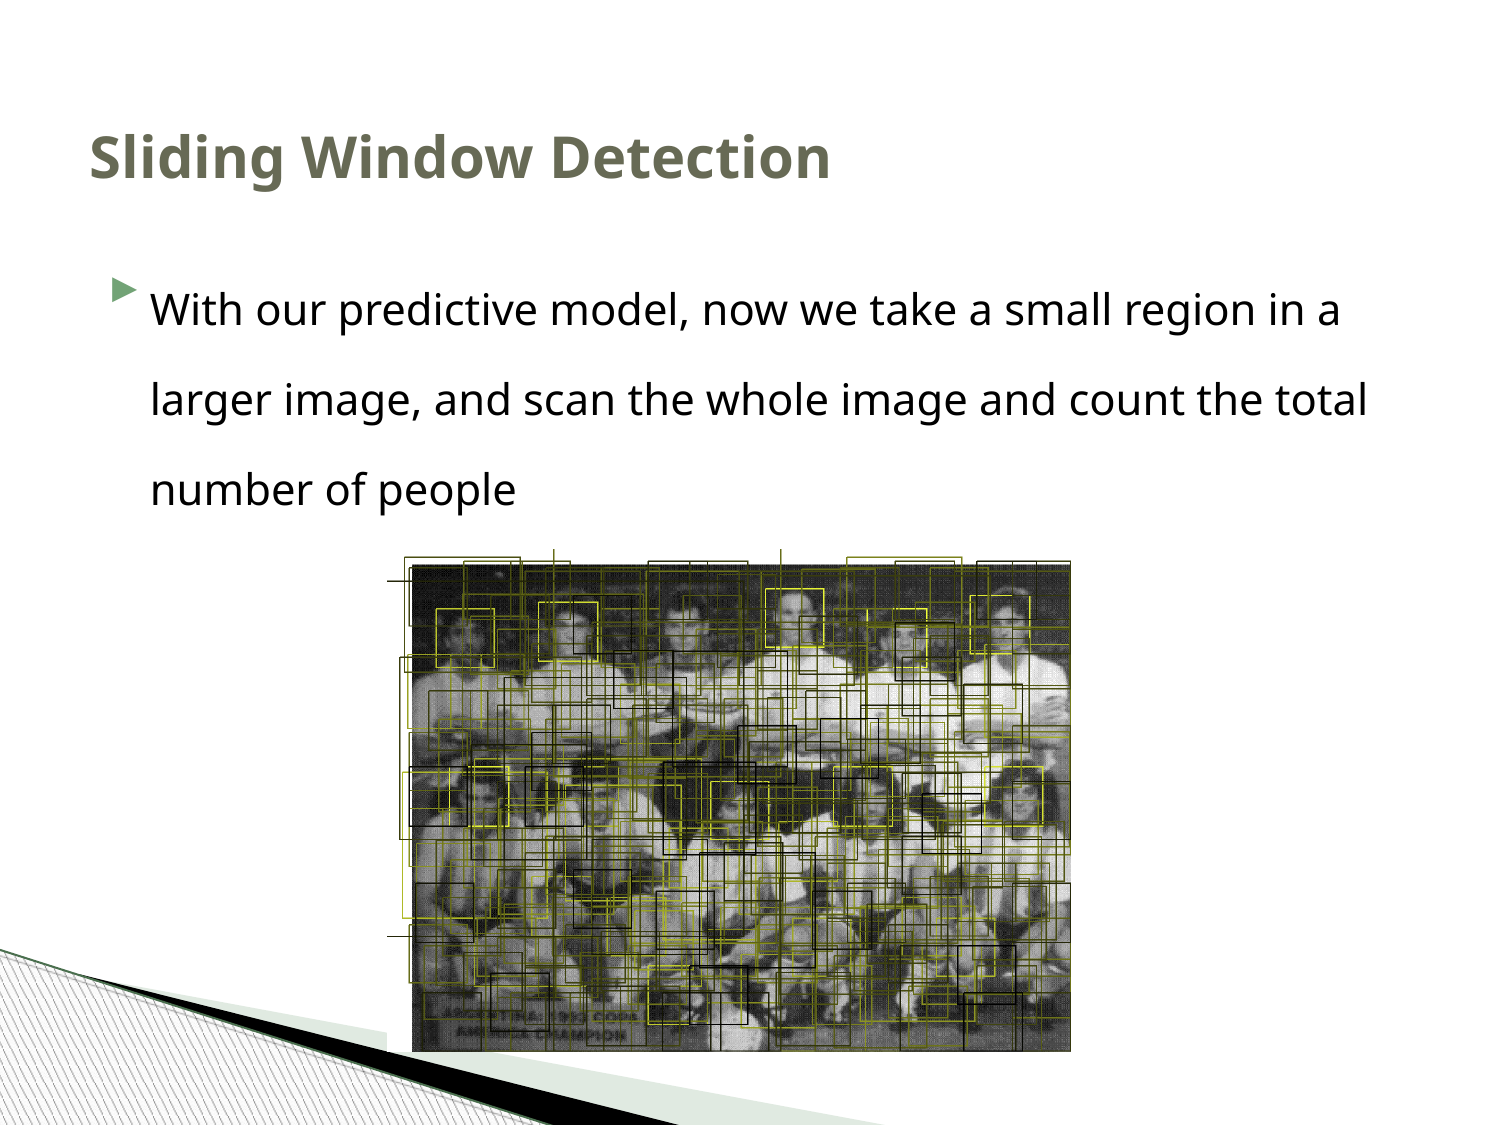

Sliding Window Detection
# With our predictive model, now we take a small region in a larger image, and scan the whole image and count the total number of people